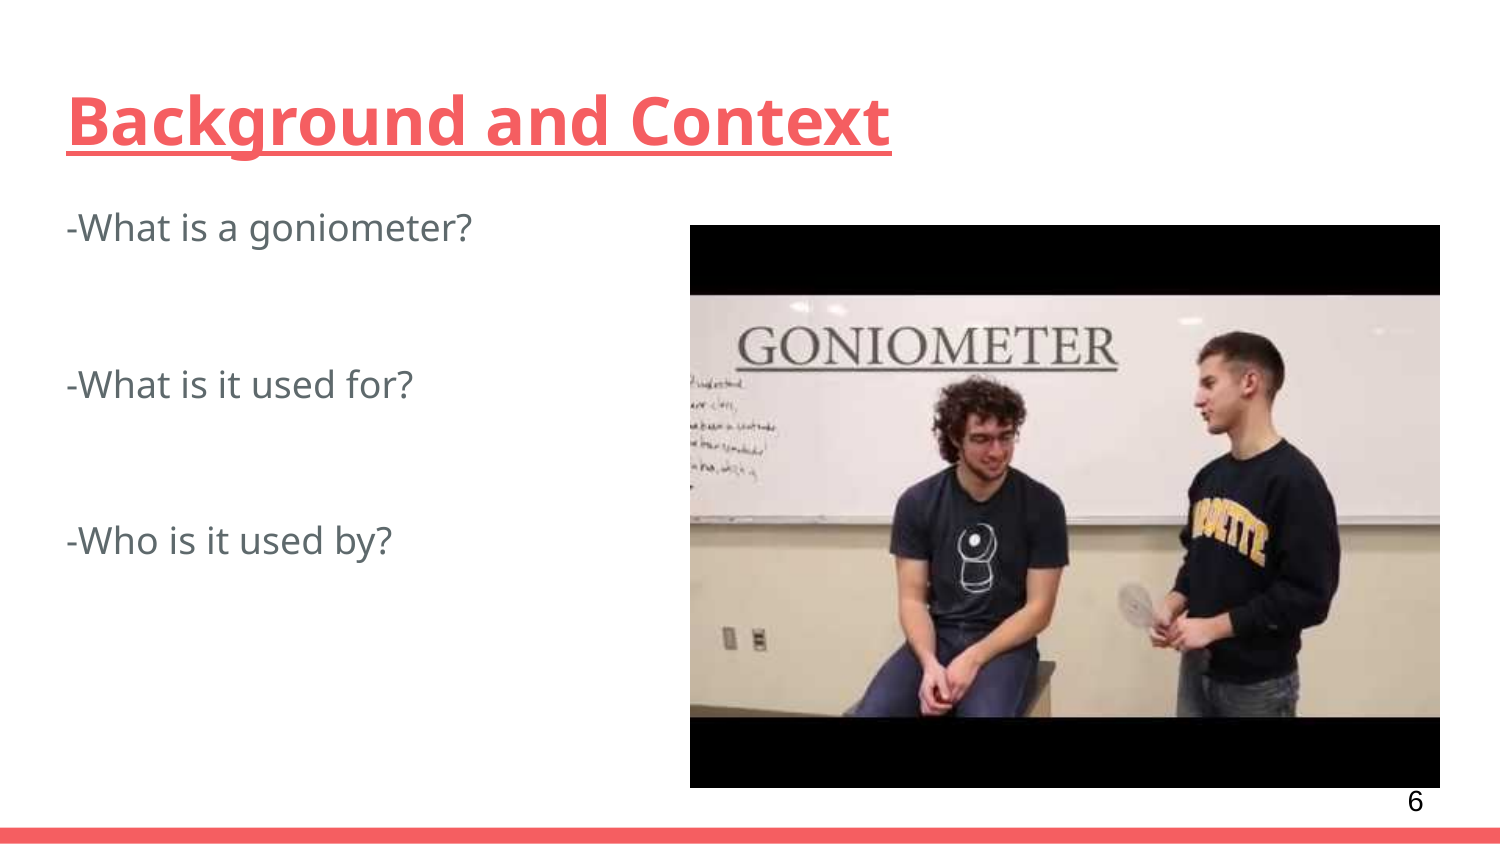

# Background and Context
-What is a goniometer?
-What is it used for?
-Who is it used by?